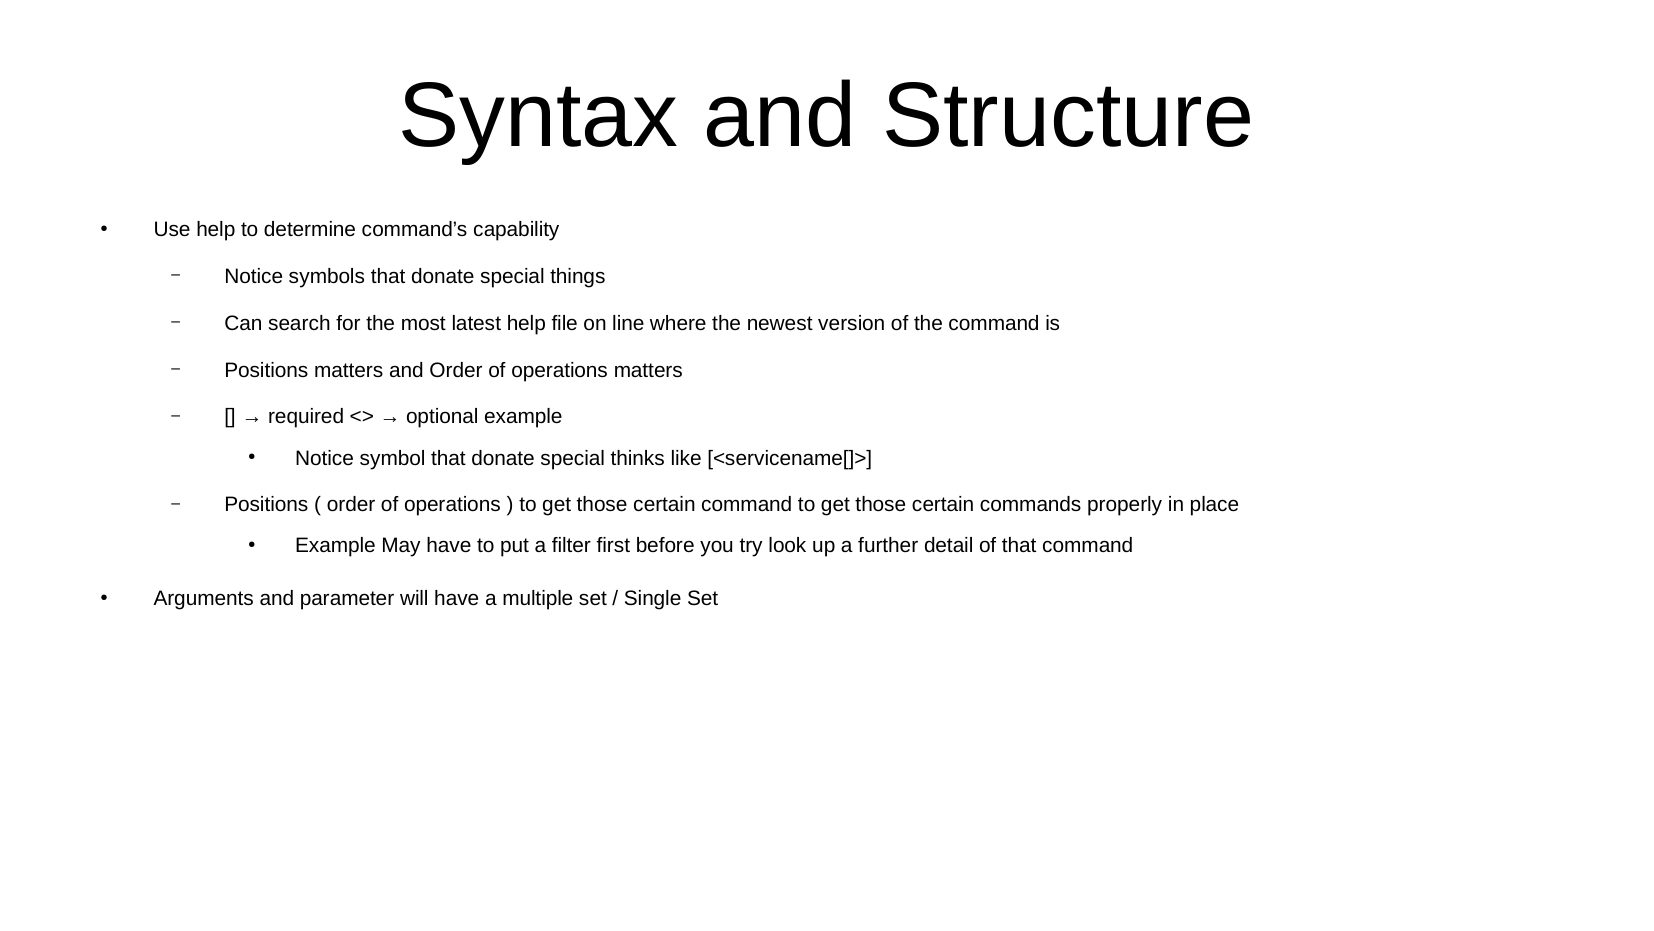

# Syntax and Structure
Use help to determine command’s capability
Notice symbols that donate special things
Can search for the most latest help file on line where the newest version of the command is
Positions matters and Order of operations matters
[] → required <> → optional example
Notice symbol that donate special thinks like [<servicename[]>]
Positions ( order of operations ) to get those certain command to get those certain commands properly in place
Example May have to put a filter first before you try look up a further detail of that command
Arguments and parameter will have a multiple set / Single Set